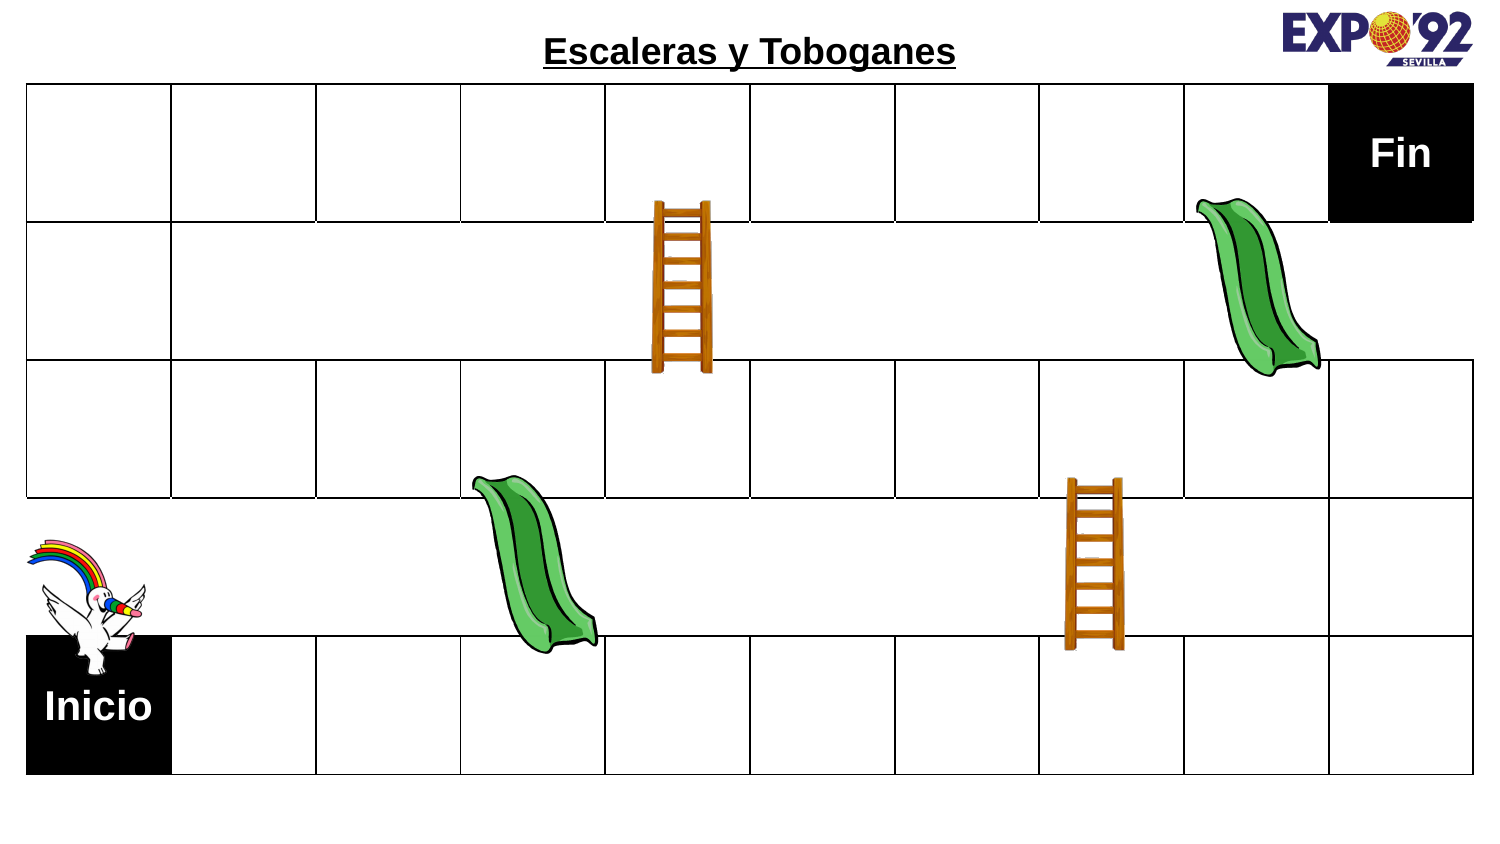

Escaleras y Toboganes
| | | | | | | | | | Fin |
| --- | --- | --- | --- | --- | --- | --- | --- | --- | --- |
| | | | | | | | | | |
| | | | | | | | | | |
| | | | | | | | | | |
| Inicio | | | | | | | | | |